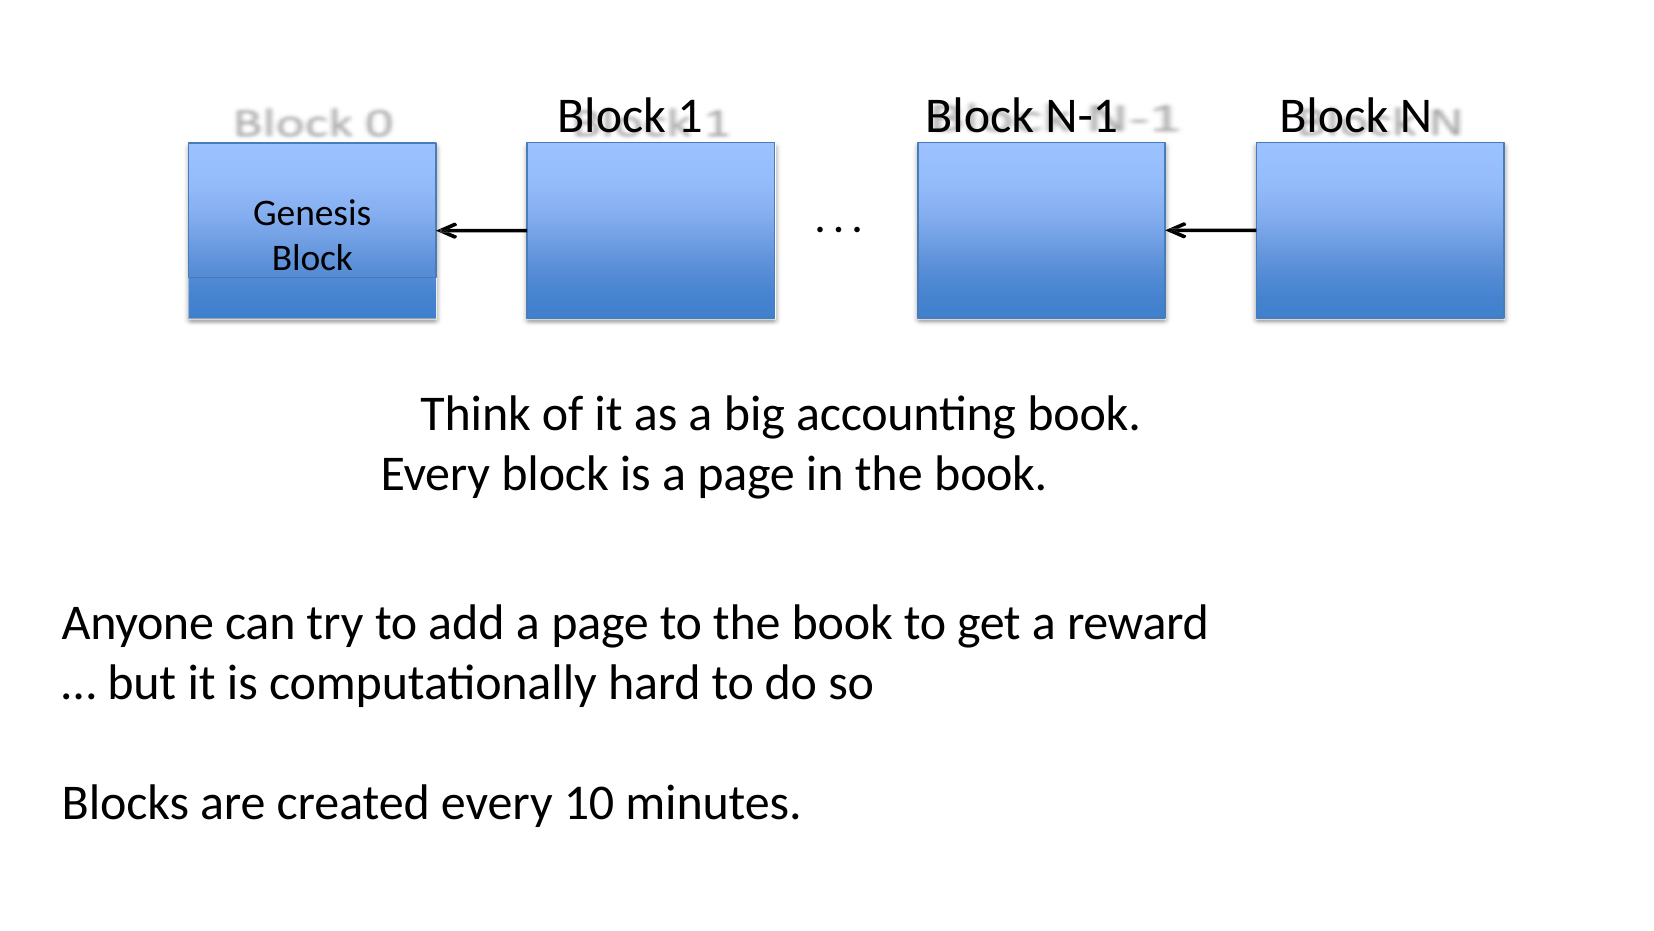

Block N-1
Block N
Block 1
Genesis
Block
. . .
Think of it as a big accounting book.
Every block is a page in the book.
Anyone can try to add a page to the book to get a reward
… but it is computationally hard to do so
Blocks are created every 10 minutes.